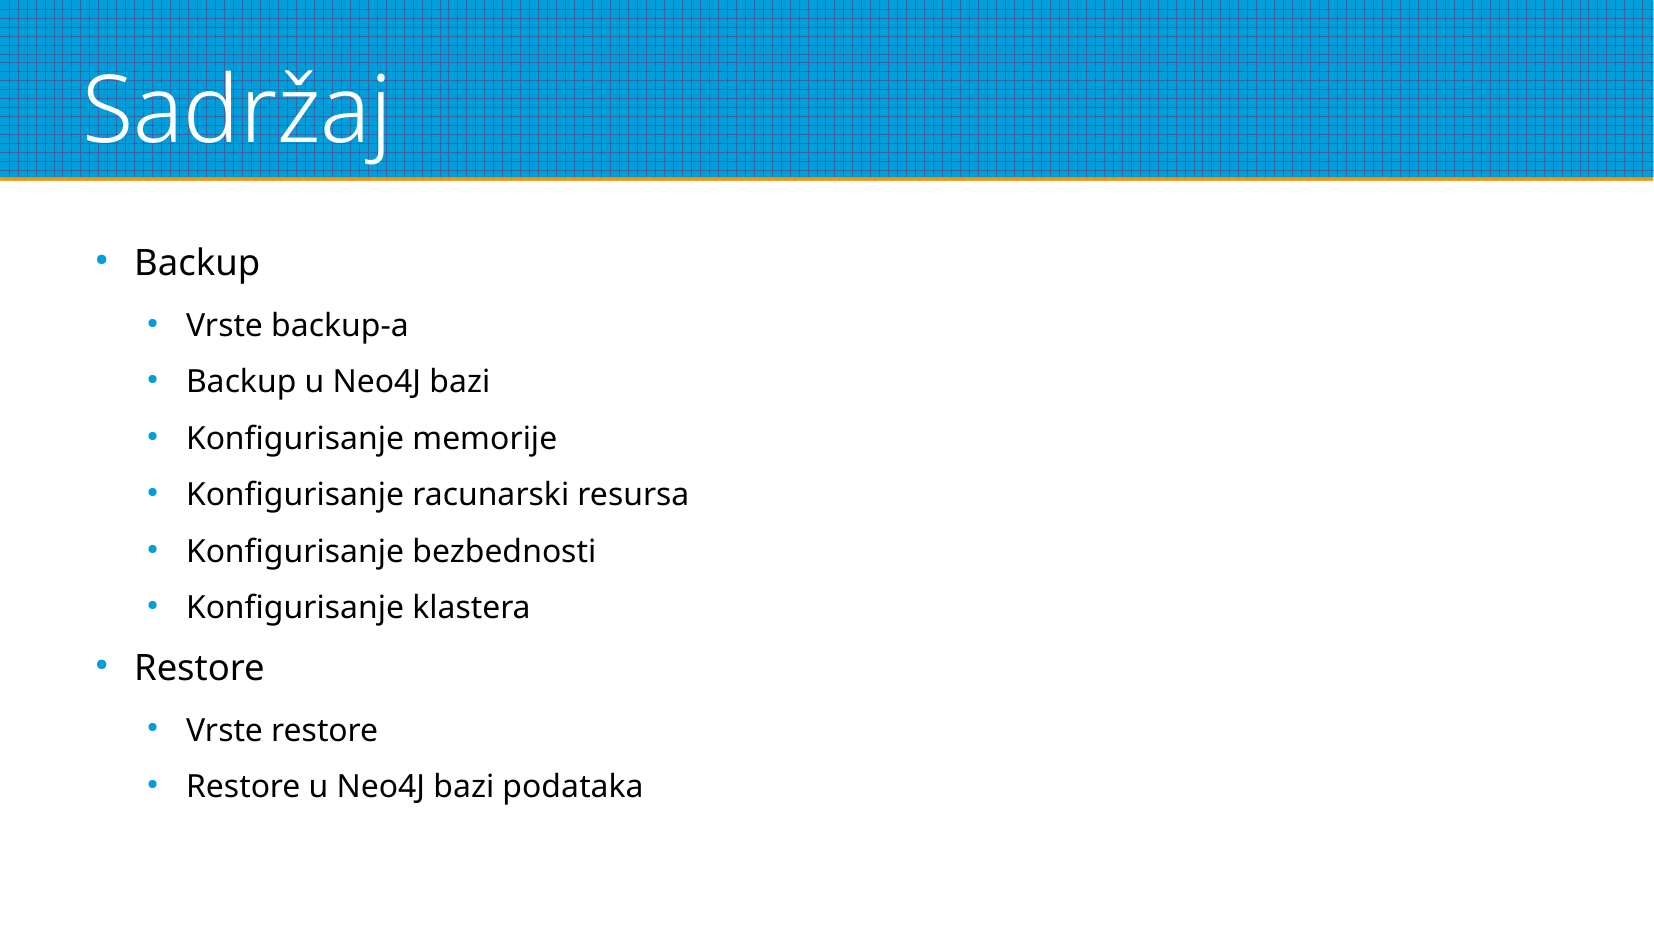

# Sadržaj
Backup
Vrste backup-a
Backup u Neo4J bazi
Konfigurisanje memorije
Konfigurisanje racunarski resursa
Konfigurisanje bezbednosti
Konfigurisanje klastera
Restore
Vrste restore
Restore u Neo4J bazi podataka